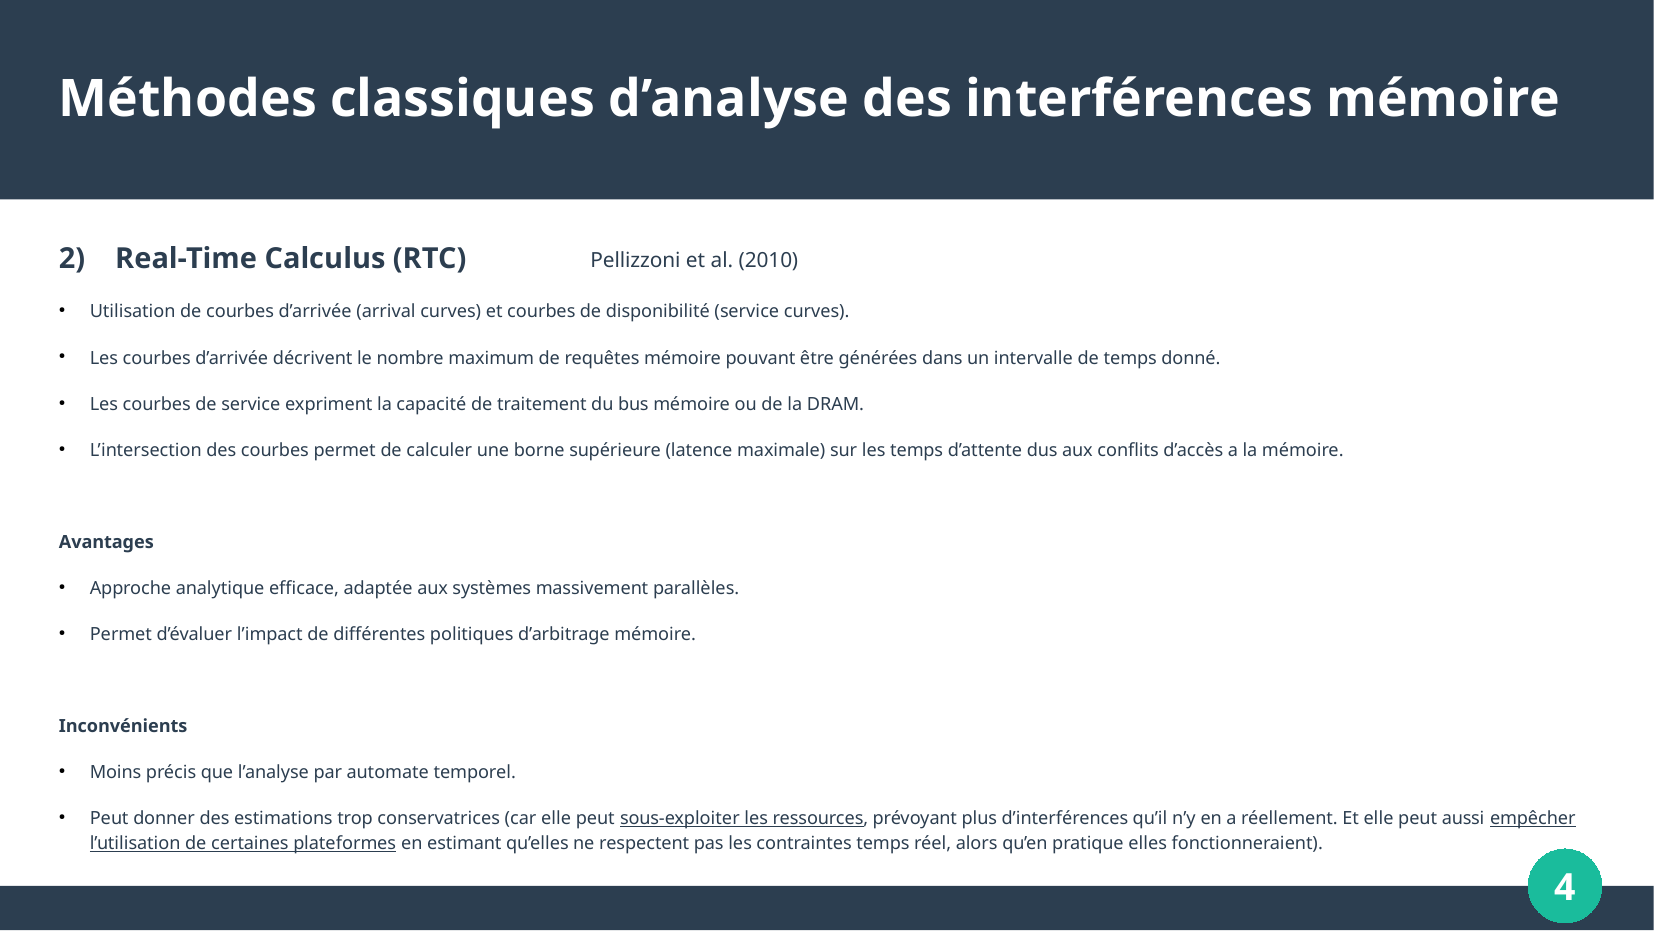

# Méthodes classiques d’analyse des interférences mémoire
2) Real-Time Calculus (RTC)
Utilisation de courbes d’arrivée (arrival curves) et courbes de disponibilité (service curves).
Les courbes d’arrivée décrivent le nombre maximum de requêtes mémoire pouvant être générées dans un intervalle de temps donné.
Les courbes de service expriment la capacité de traitement du bus mémoire ou de la DRAM.
L’intersection des courbes permet de calculer une borne supérieure (latence maximale) sur les temps d’attente dus aux conflits d’accès a la mémoire.
Avantages
Approche analytique efficace, adaptée aux systèmes massivement parallèles.
Permet d’évaluer l’impact de différentes politiques d’arbitrage mémoire.
Inconvénients
Moins précis que l’analyse par automate temporel.
Peut donner des estimations trop conservatrices (car elle peut sous-exploiter les ressources, prévoyant plus d’interférences qu’il n’y en a réellement. Et elle peut aussi empêcher l’utilisation de certaines plateformes en estimant qu’elles ne respectent pas les contraintes temps réel, alors qu’en pratique elles fonctionneraient).
Pellizzoni et al. (2010)
4